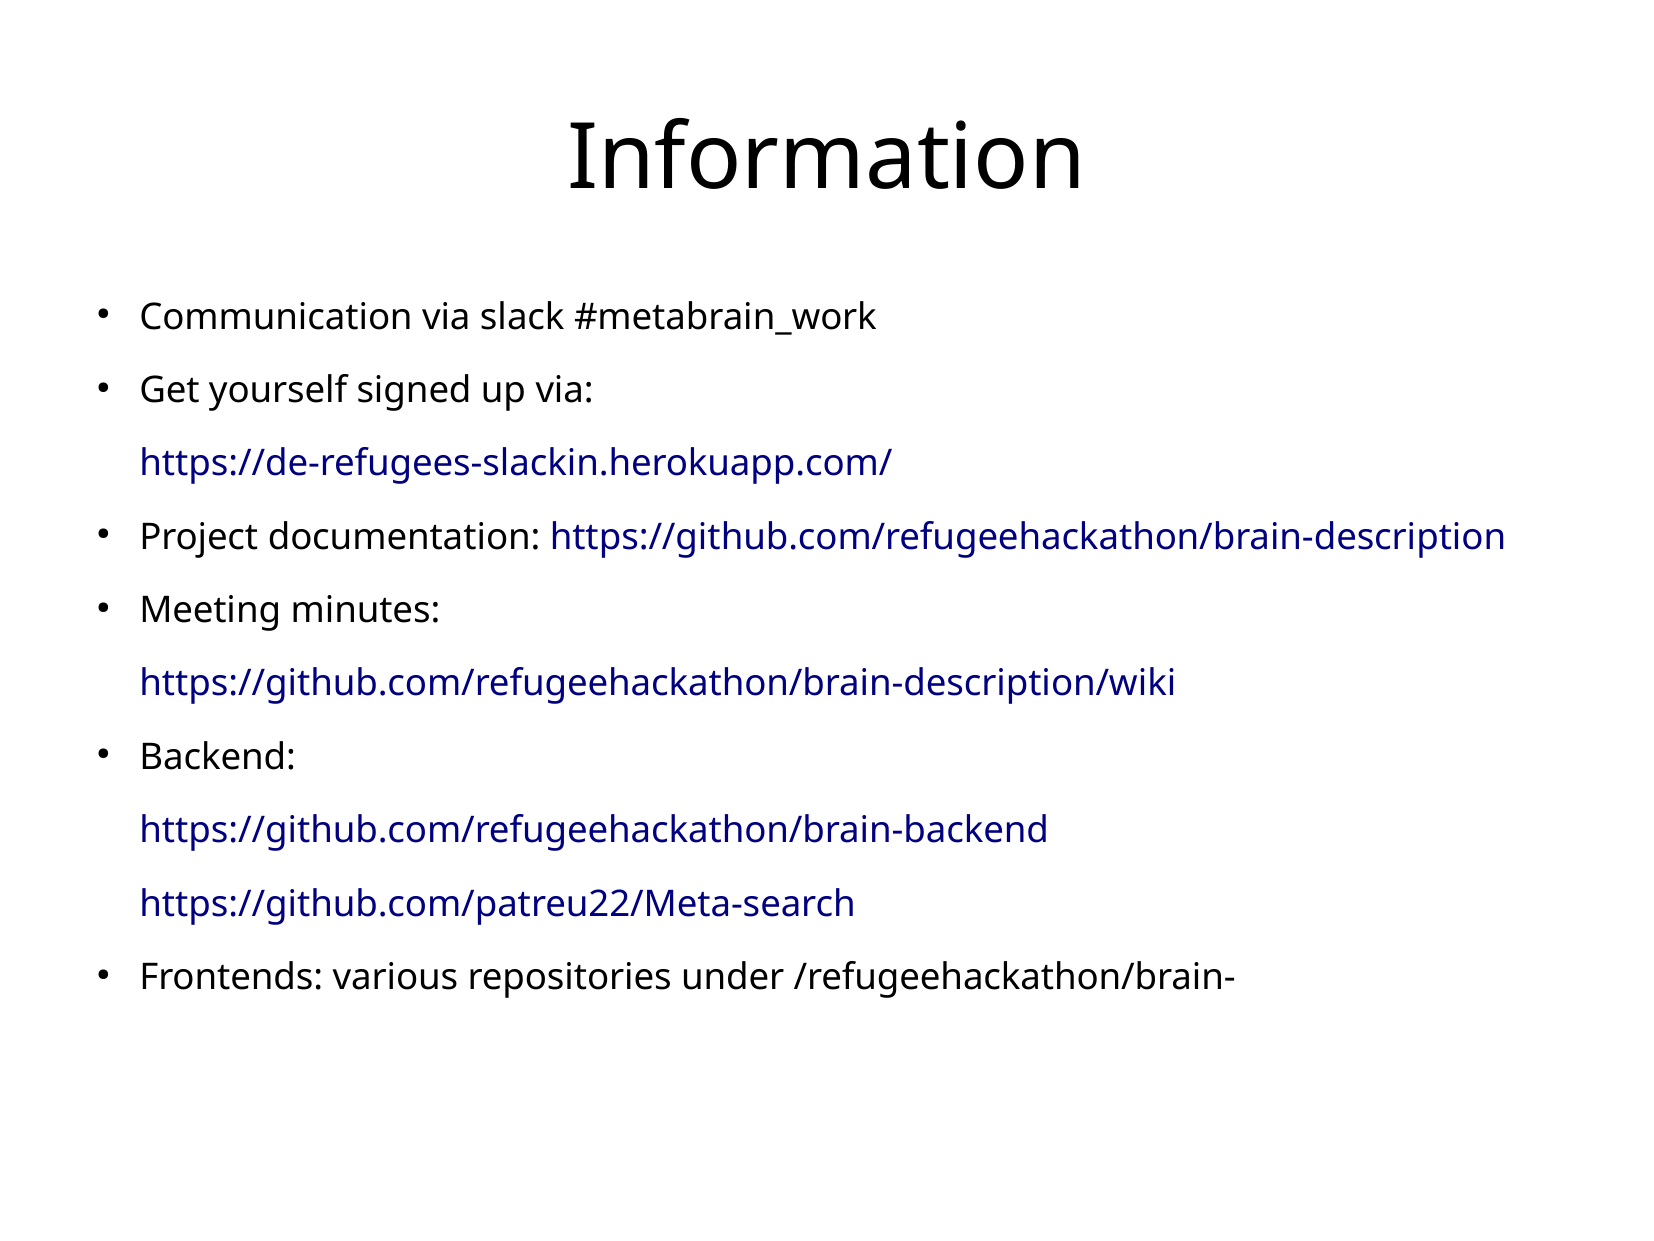

# Information
Communication via slack #metabrain_work
Get yourself signed up via:
https://de-refugees-slackin.herokuapp.com/
Project documentation: https://github.com/refugeehackathon/brain-description
Meeting minutes:
https://github.com/refugeehackathon/brain-description/wiki
Backend:
https://github.com/refugeehackathon/brain-backend
https://github.com/patreu22/Meta-search
Frontends: various repositories under /refugeehackathon/brain-